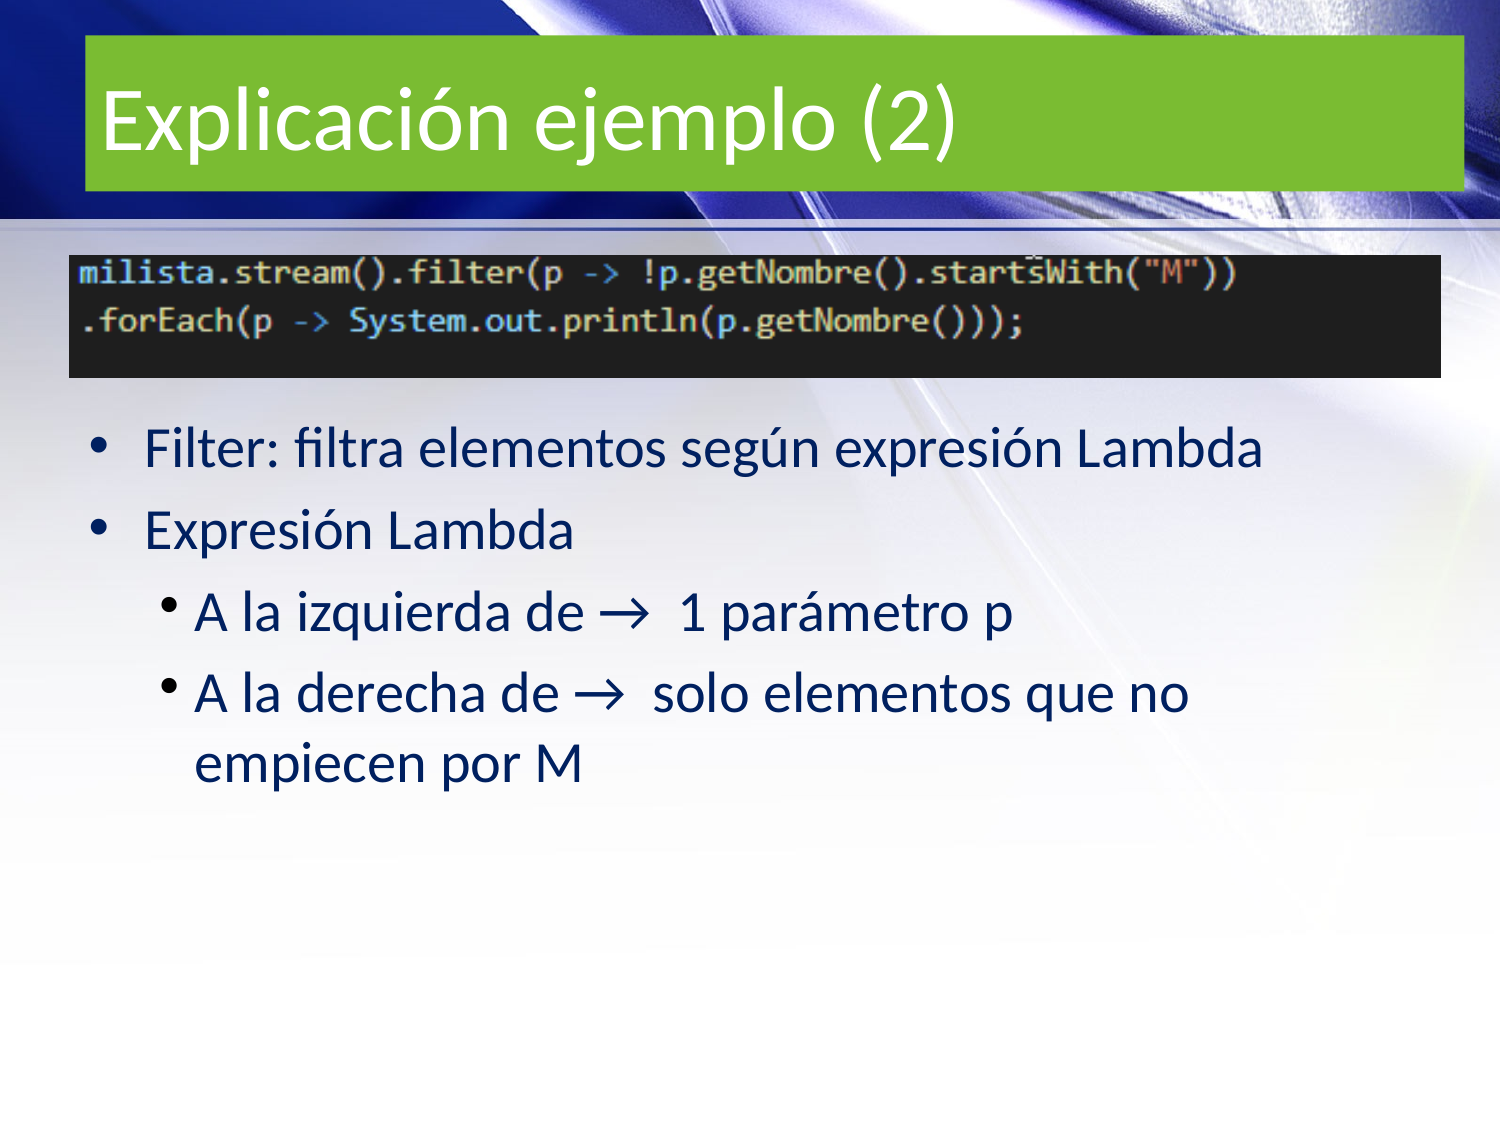

Explicación ejemplo (2)
Filter: filtra elementos según expresión Lambda
Expresión Lambda
A la izquierda de → 1 parámetro p
A la derecha de → solo elementos que no empiecen por M